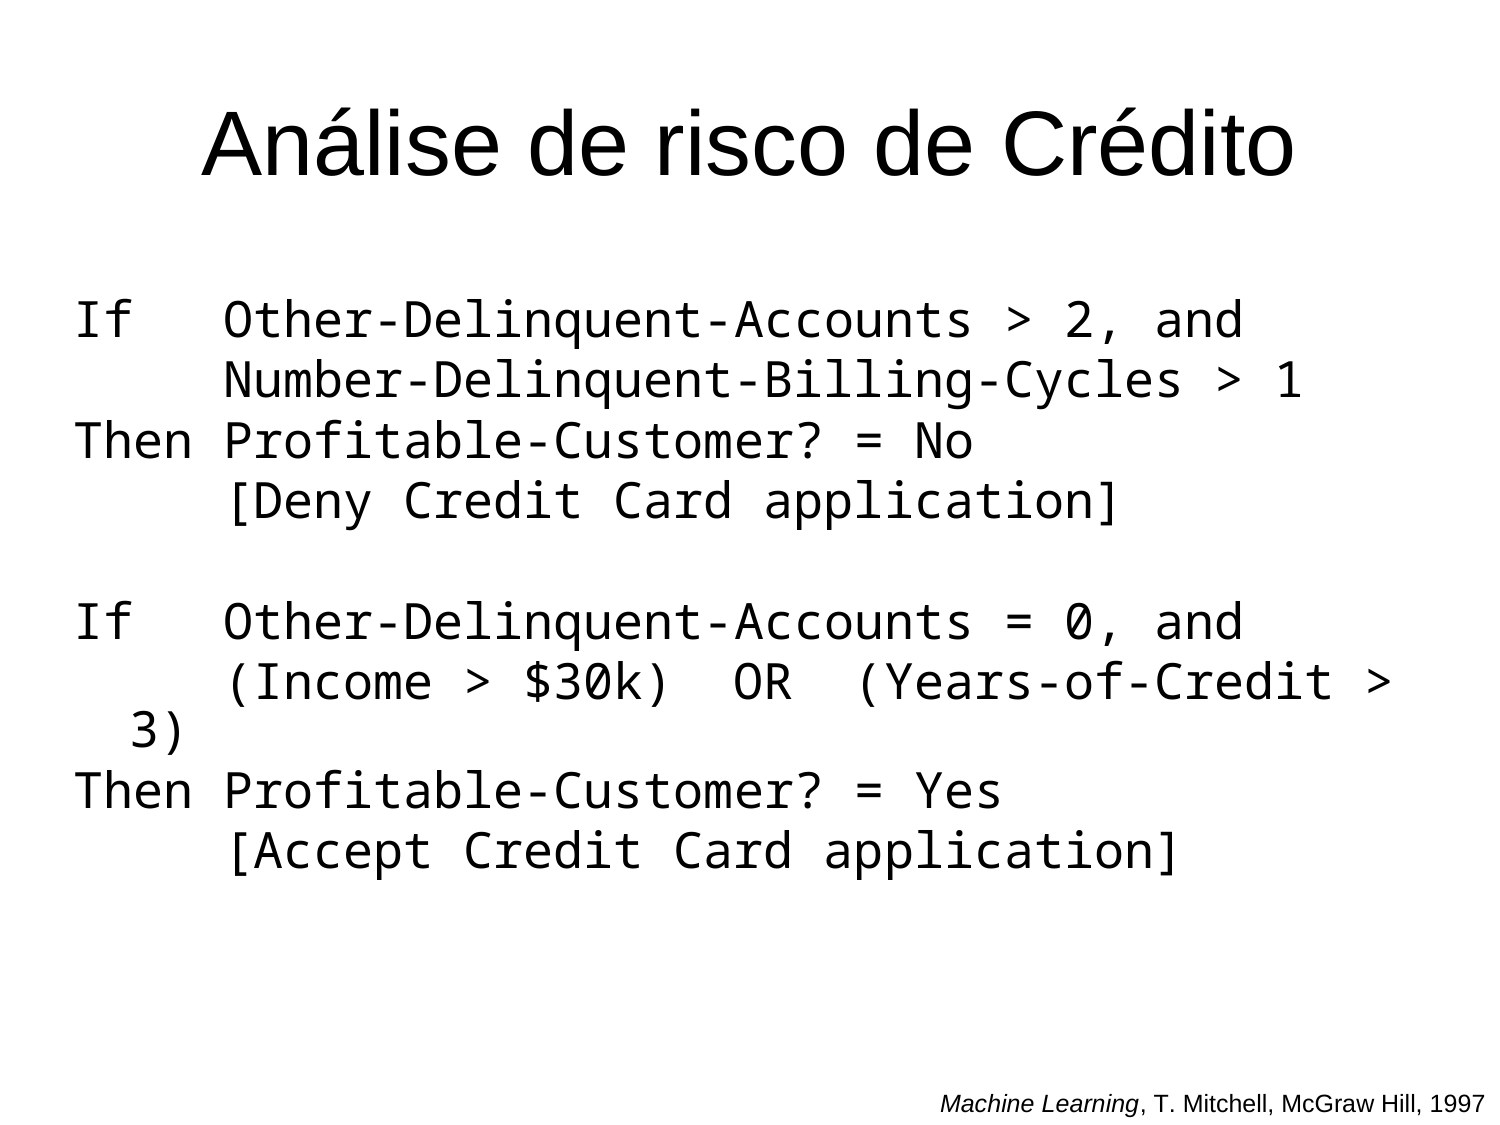

# Análise de risco de Crédito
If Other-Delinquent-Accounts > 2, and
 Number-Delinquent-Billing-Cycles > 1
Then Profitable-Customer? = No
 [Deny Credit Card application]
If Other-Delinquent-Accounts = 0, and
 (Income > $30k) OR (Years-of-Credit > 3)
Then Profitable-Customer? = Yes
 [Accept Credit Card application]
Machine Learning, T. Mitchell, McGraw Hill, 1997